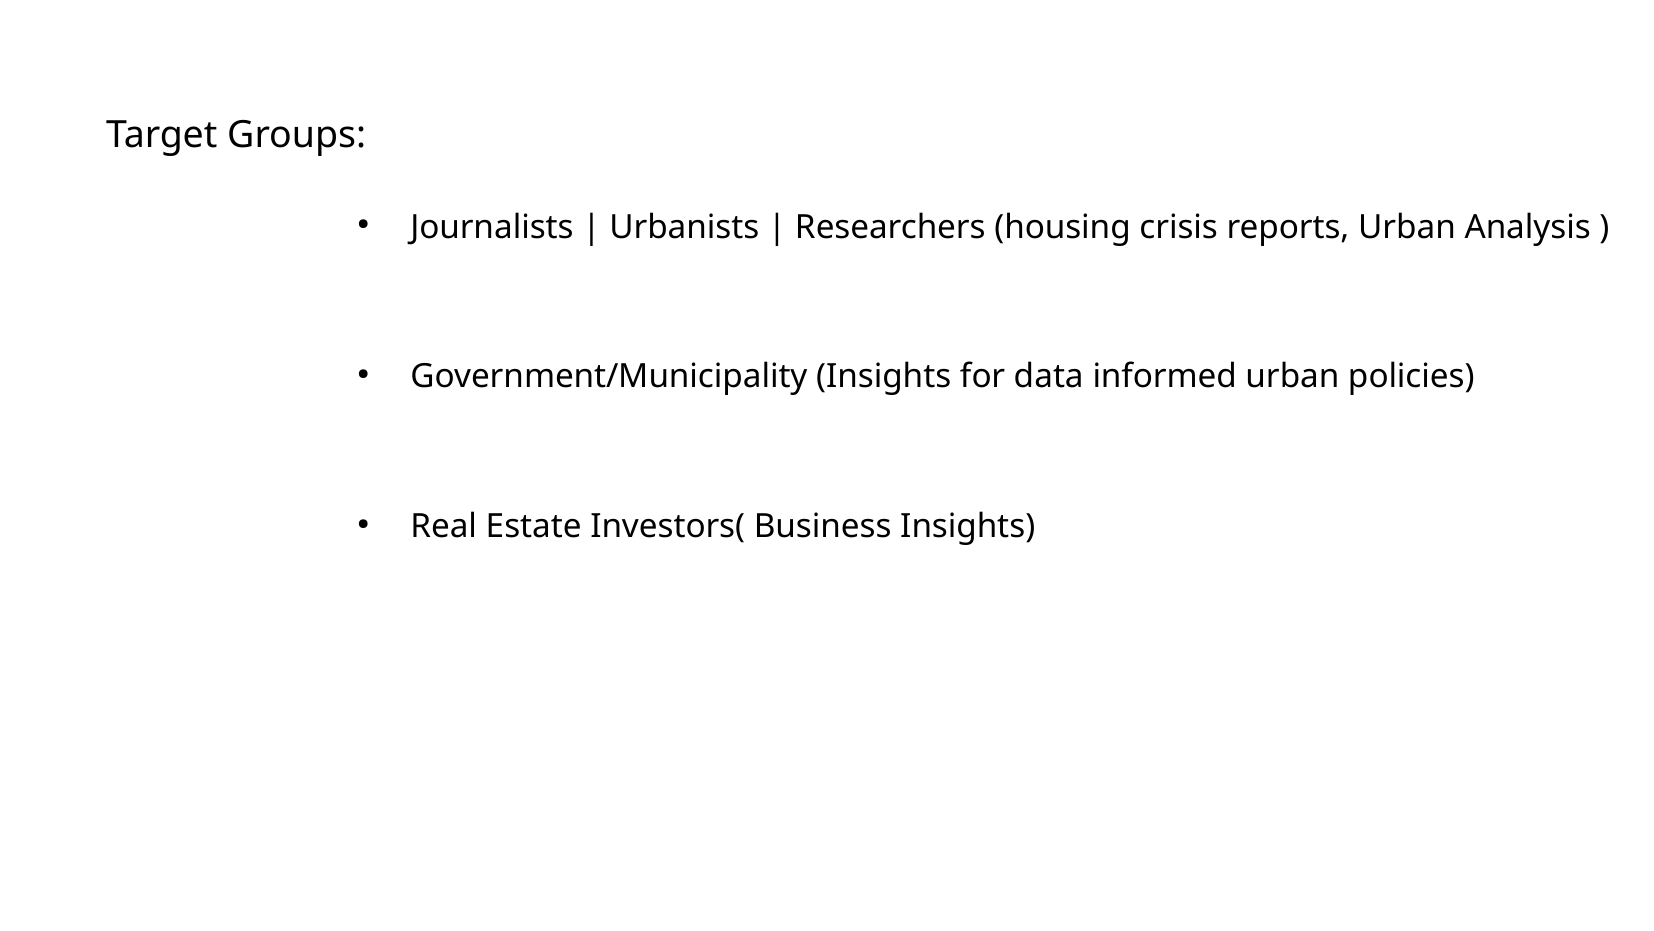

# Target Groups:
Journalists | Urbanists | Researchers (housing crisis reports, Urban Analysis )
Government/Municipality (Insights for data informed urban policies)
Real Estate Investors( Business Insights)